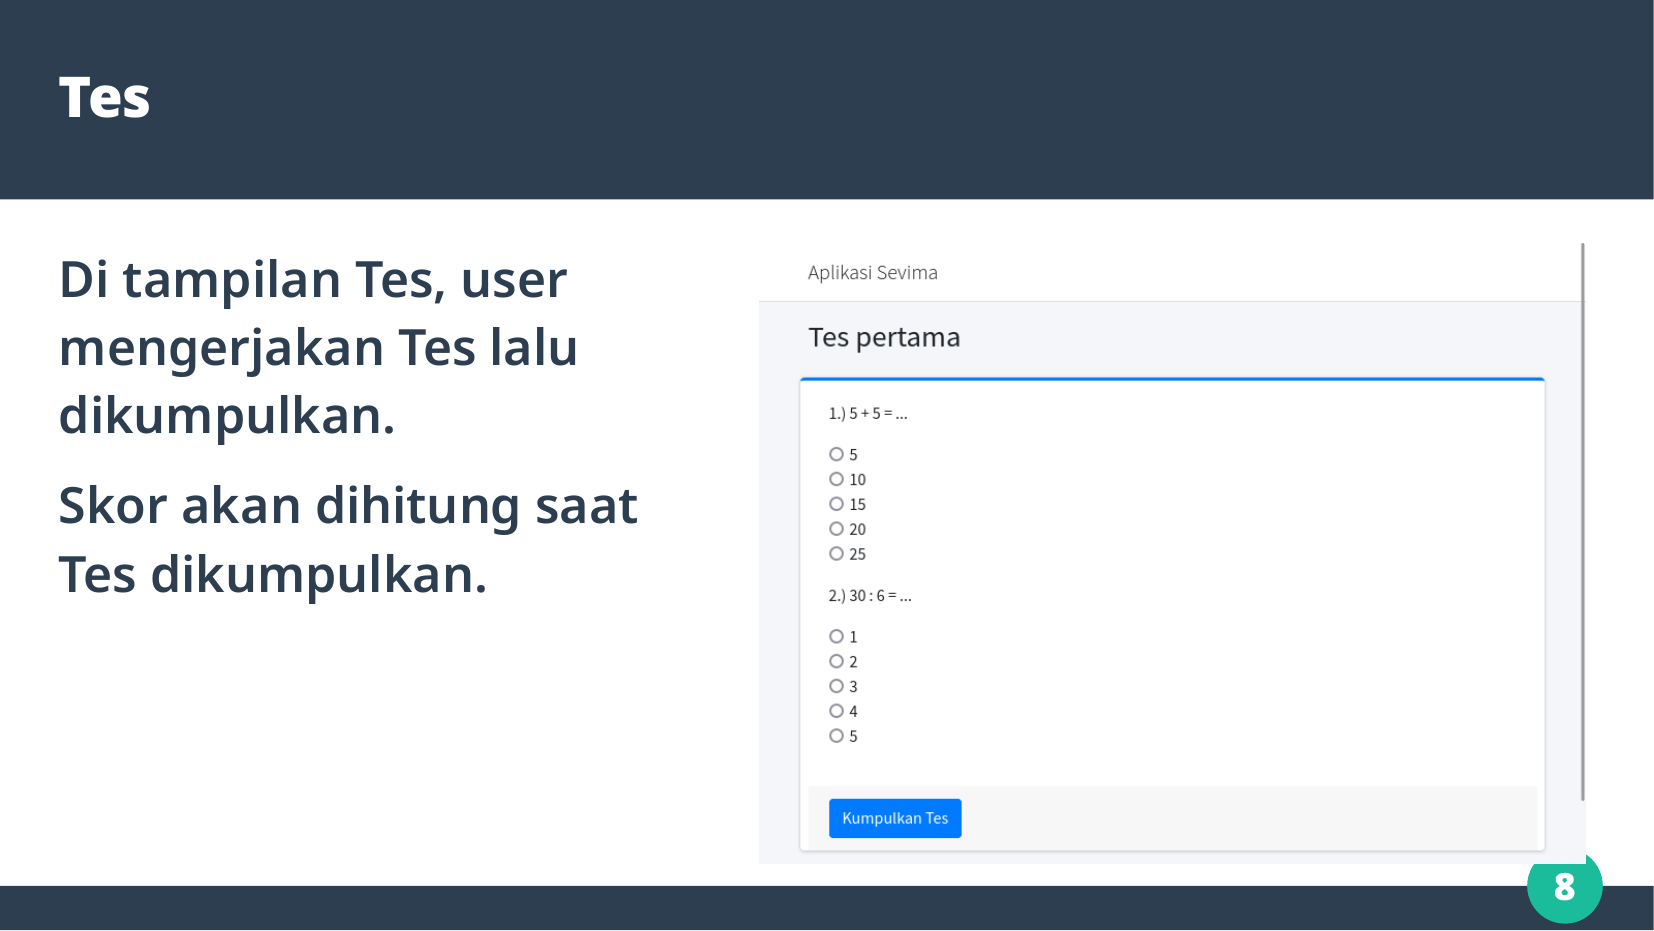

# Tes
Di tampilan Tes, user mengerjakan Tes lalu dikumpulkan.
Skor akan dihitung saat Tes dikumpulkan.